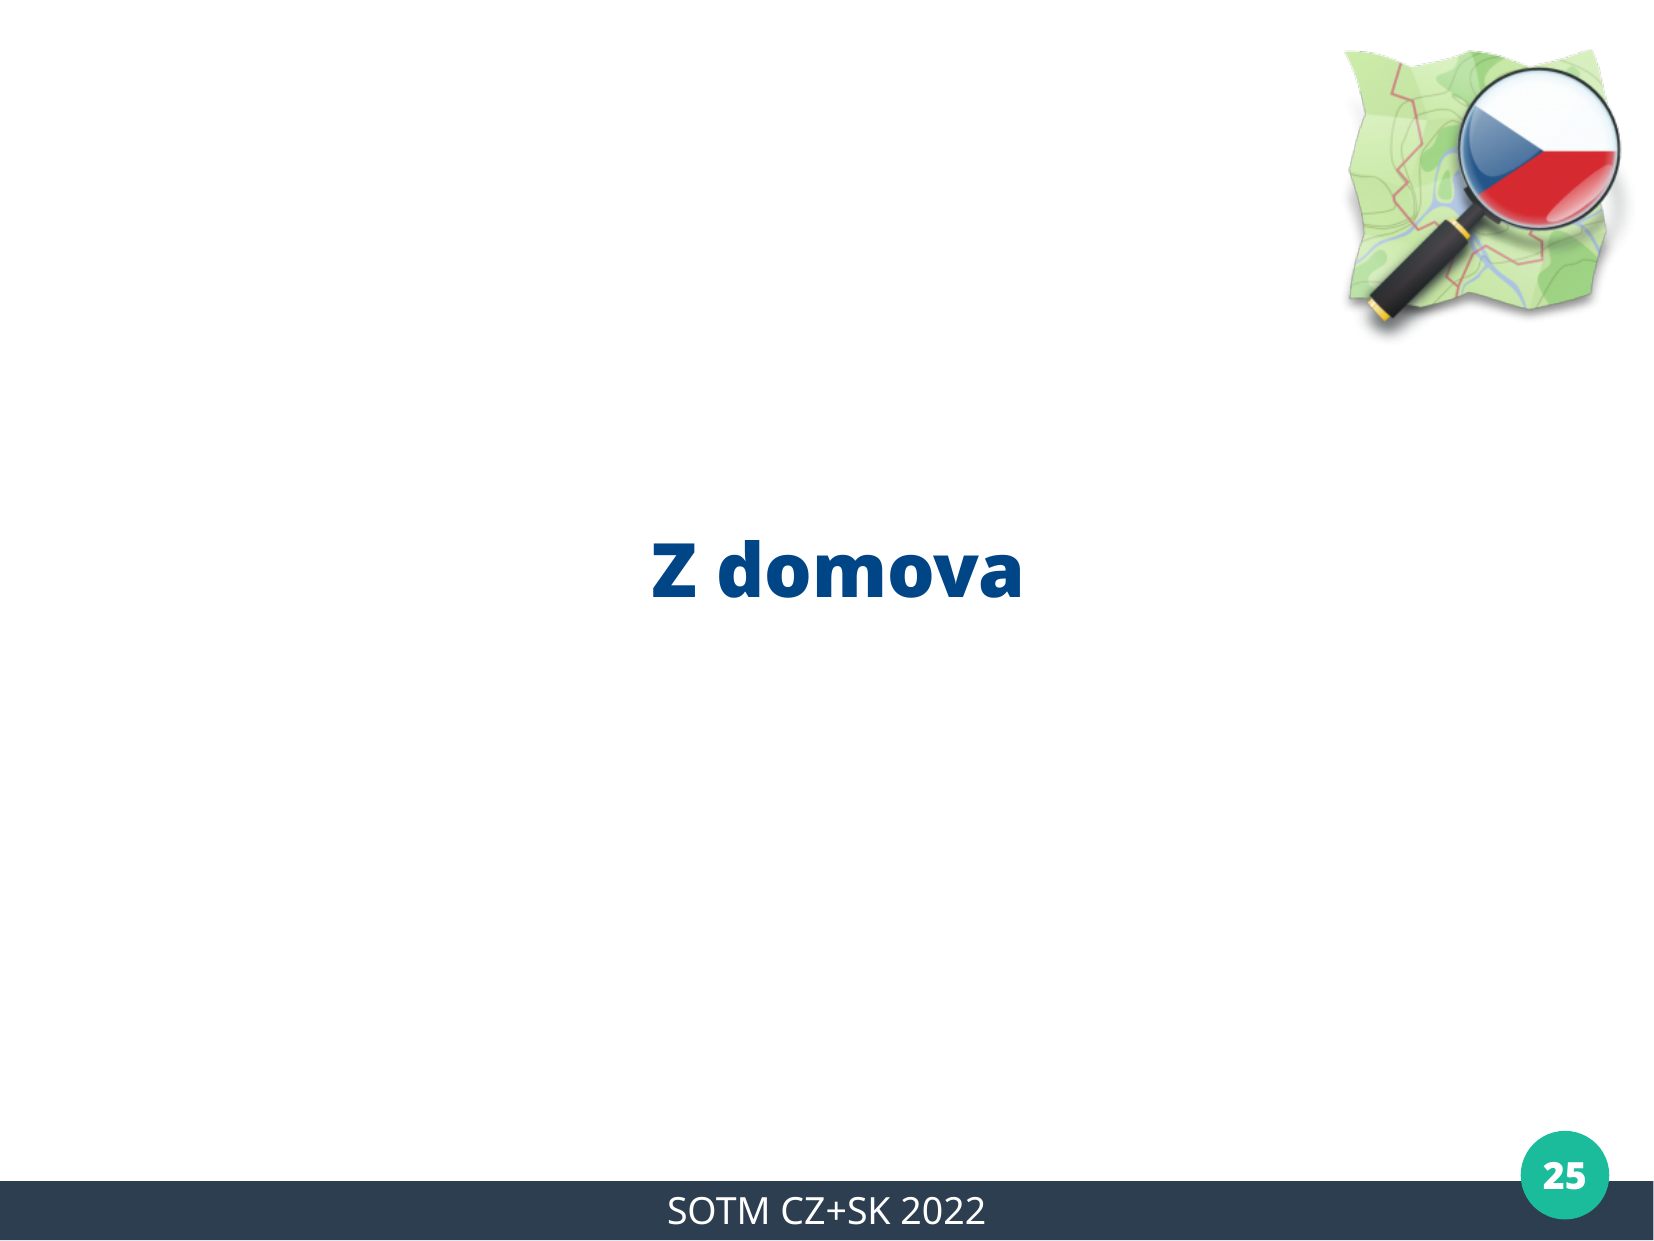

# Z domova
25
SOTM CZ+SK 2022